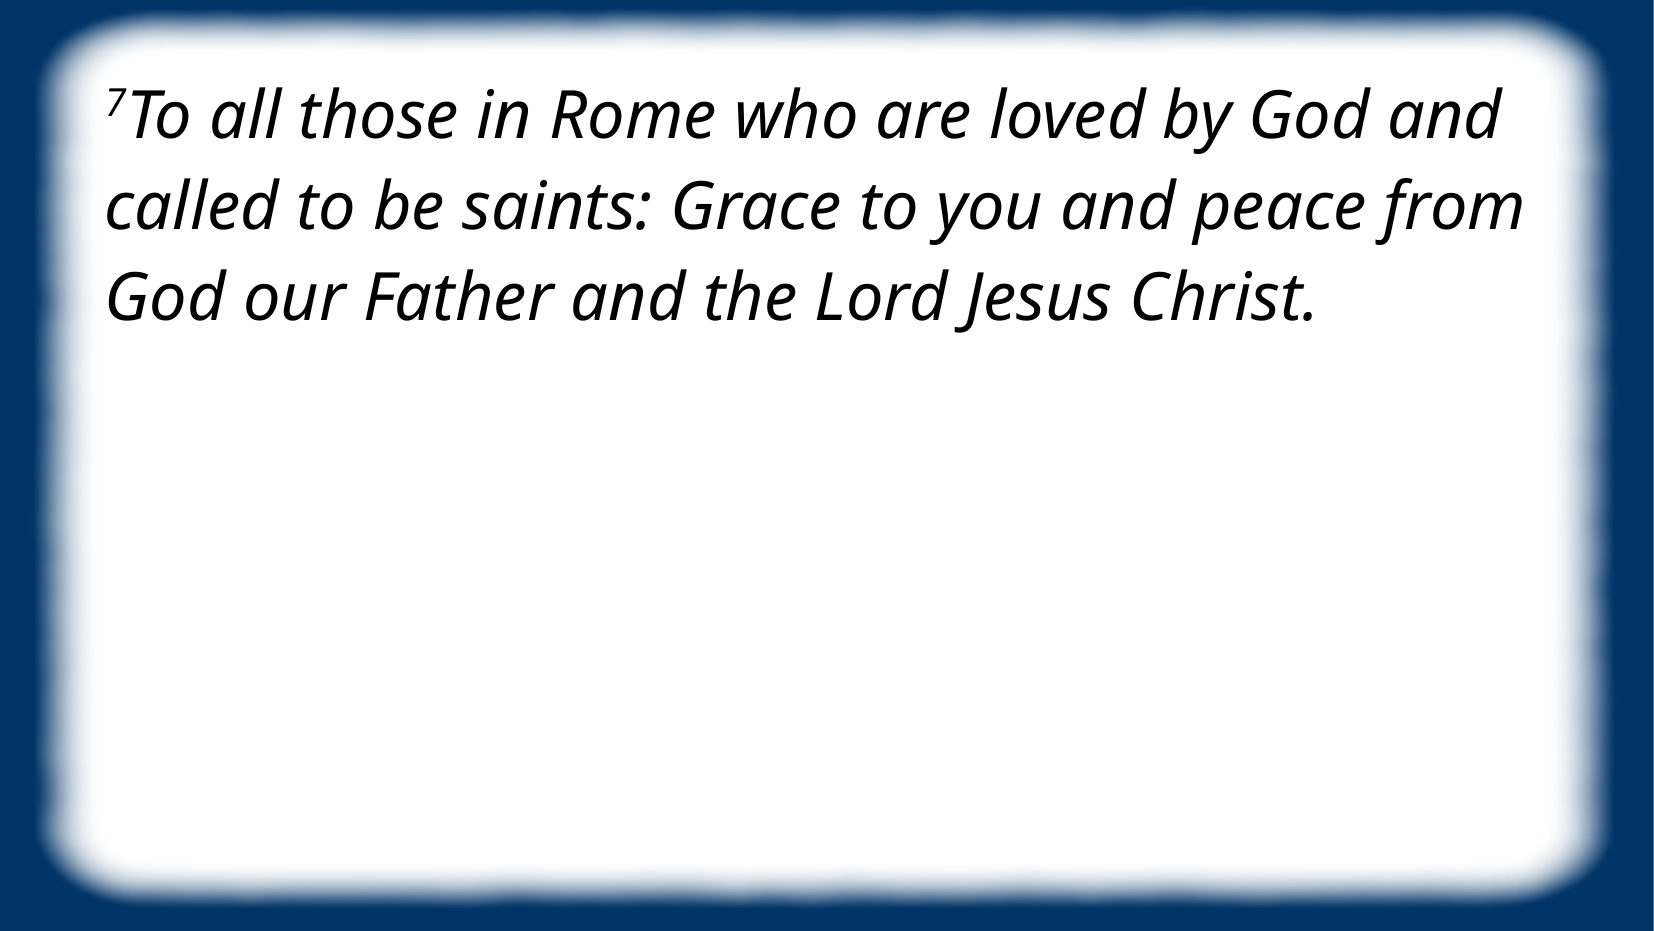

7To all those in Rome who are loved by God and called to be saints: Grace to you and peace from God our Father and the Lord Jesus Christ.